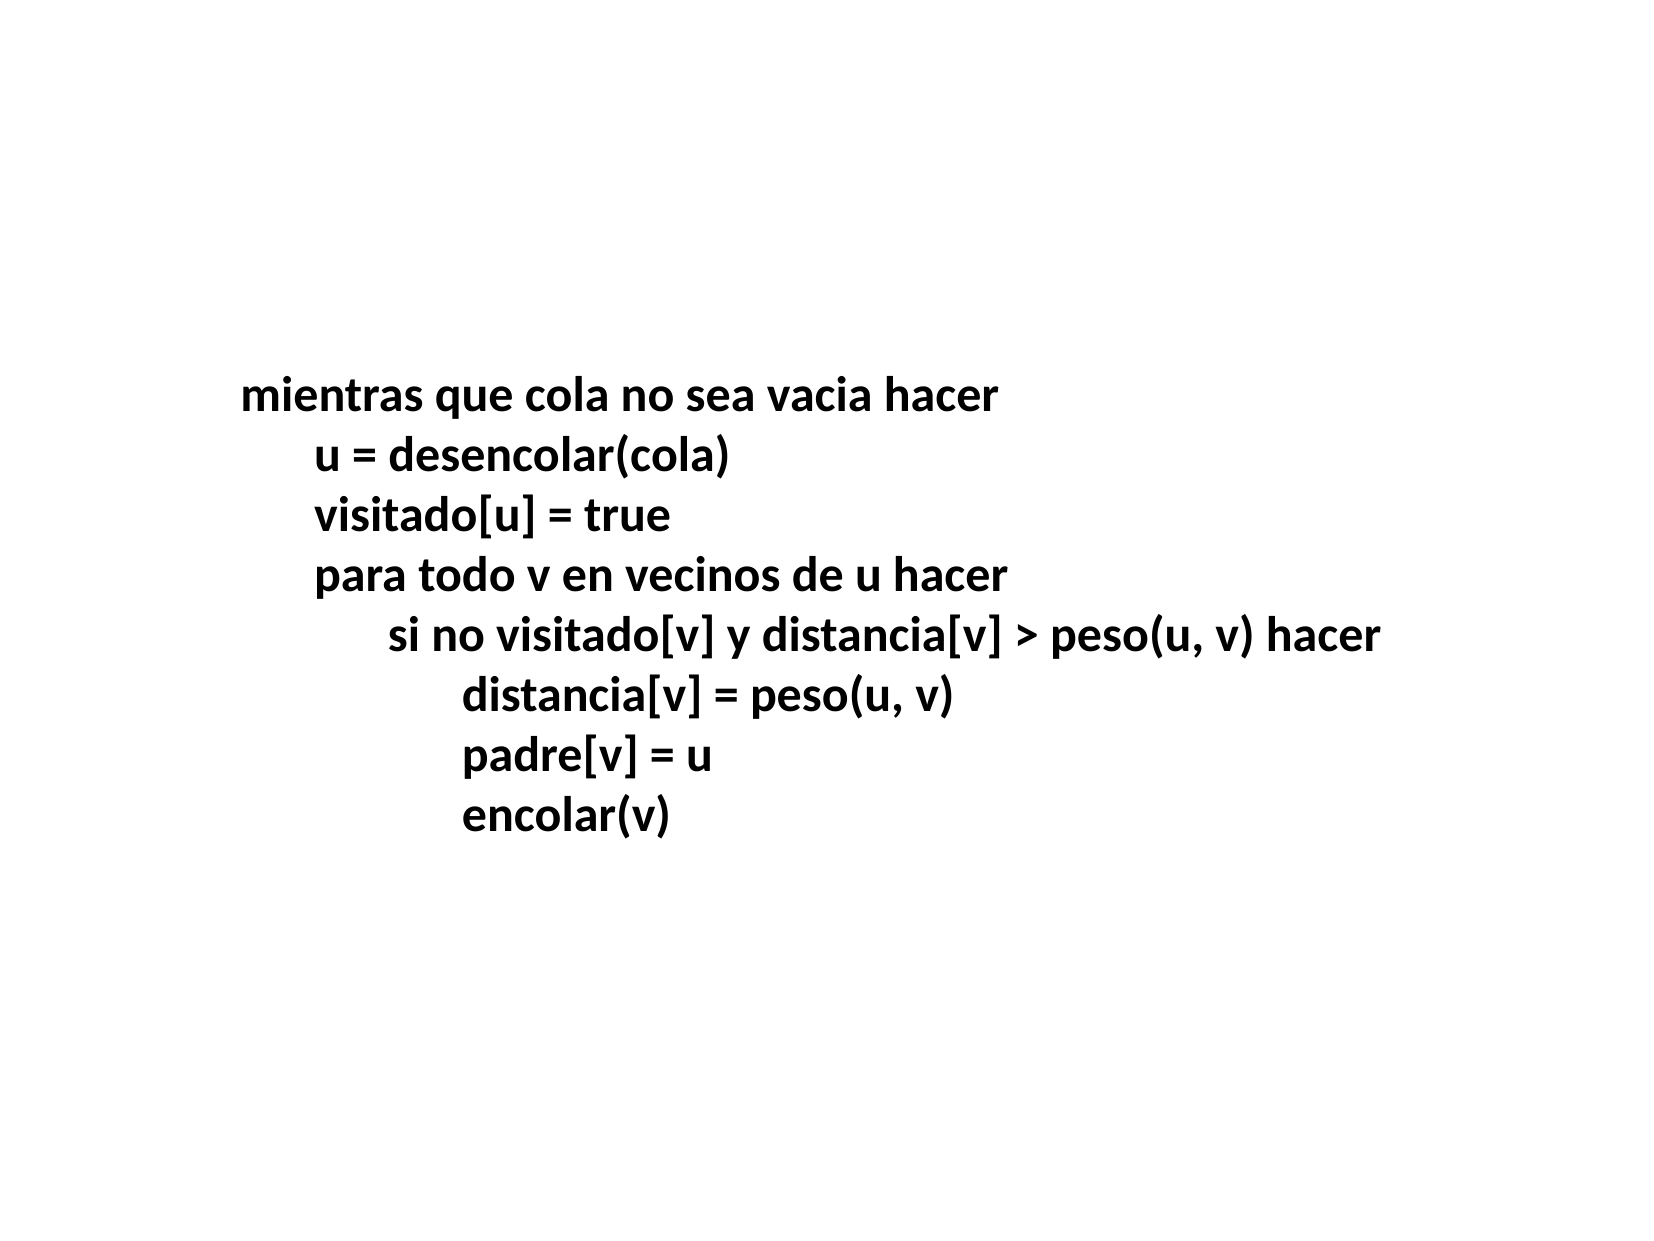

mientras que cola no sea vacia hacer
 	u = desencolar(cola)
 	visitado[u] = true
 	para todo v en vecinos de u hacer
 		si no visitado[v] y distancia[v] > peso(u, v) hacer
 			distancia[v] = peso(u, v)
 			padre[v] = u
			encolar(v)